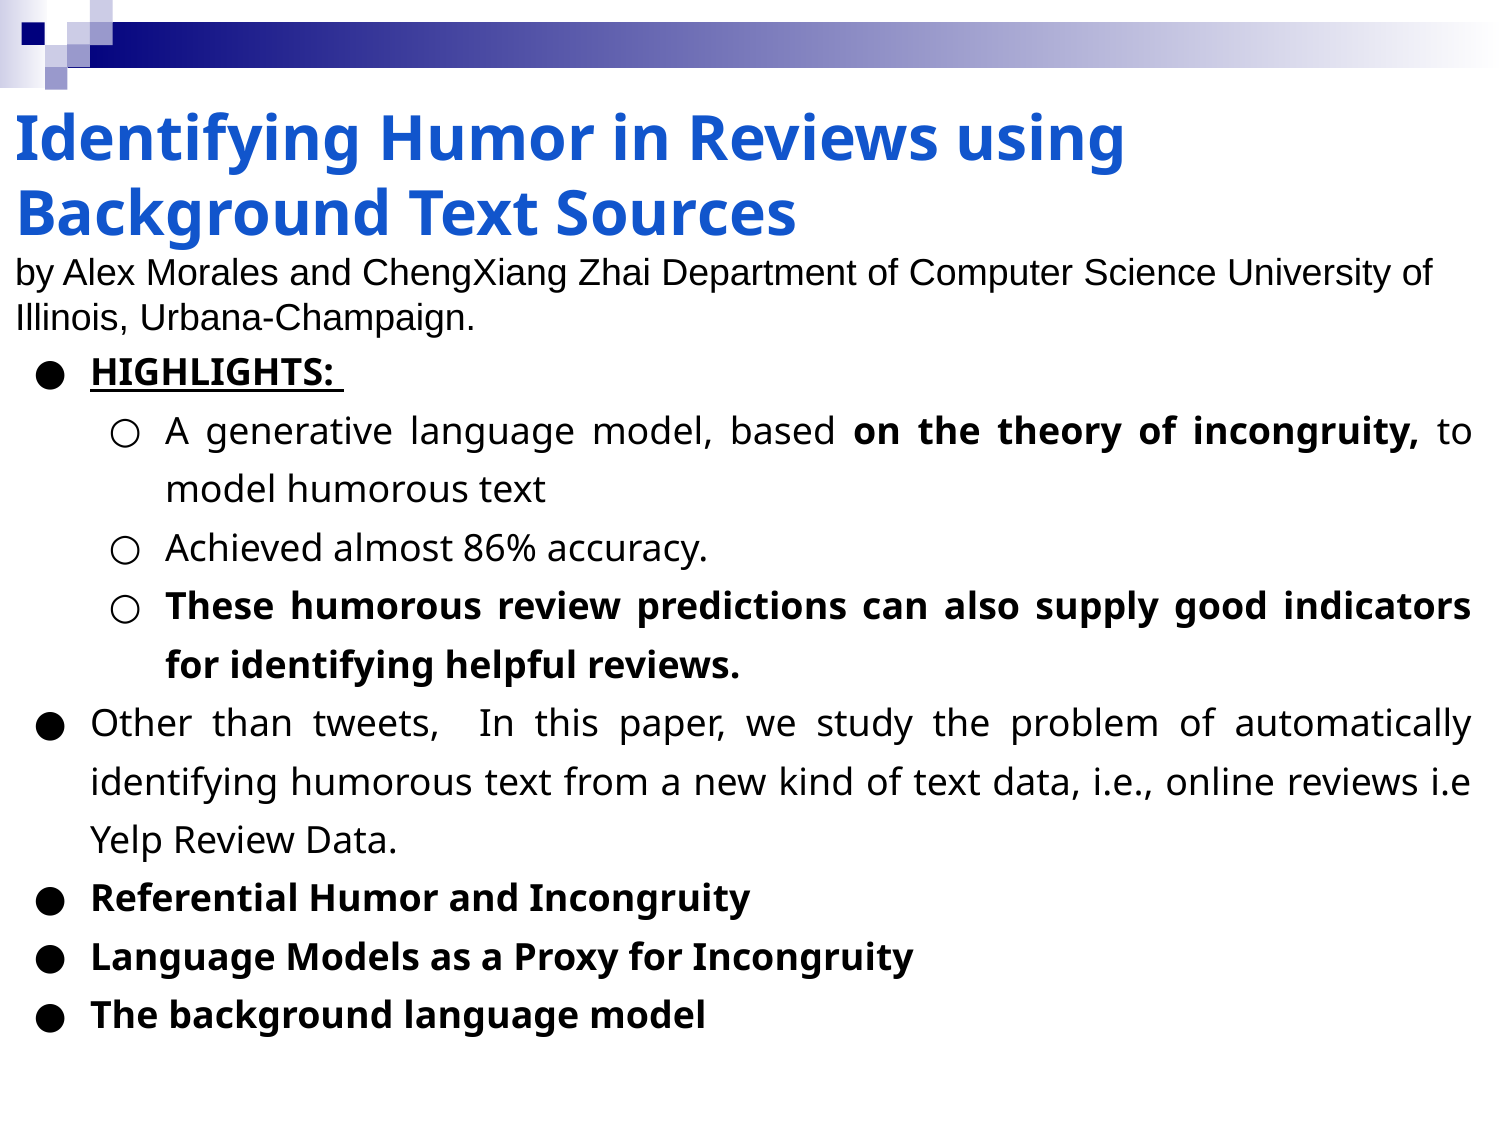

Identifying Humor in Reviews using Background Text Sources
by Alex Morales and ChengXiang Zhai Department of Computer Science University of Illinois, Urbana-Champaign.
HIGHLIGHTS:
A generative language model, based on the theory of incongruity, to model humorous text
Achieved almost 86% accuracy.
These humorous review predictions can also supply good indicators for identifying helpful reviews.
Other than tweets, In this paper, we study the problem of automatically identifying humorous text from a new kind of text data, i.e., online reviews i.e Yelp Review Data.
Referential Humor and Incongruity
Language Models as a Proxy for Incongruity
The background language model